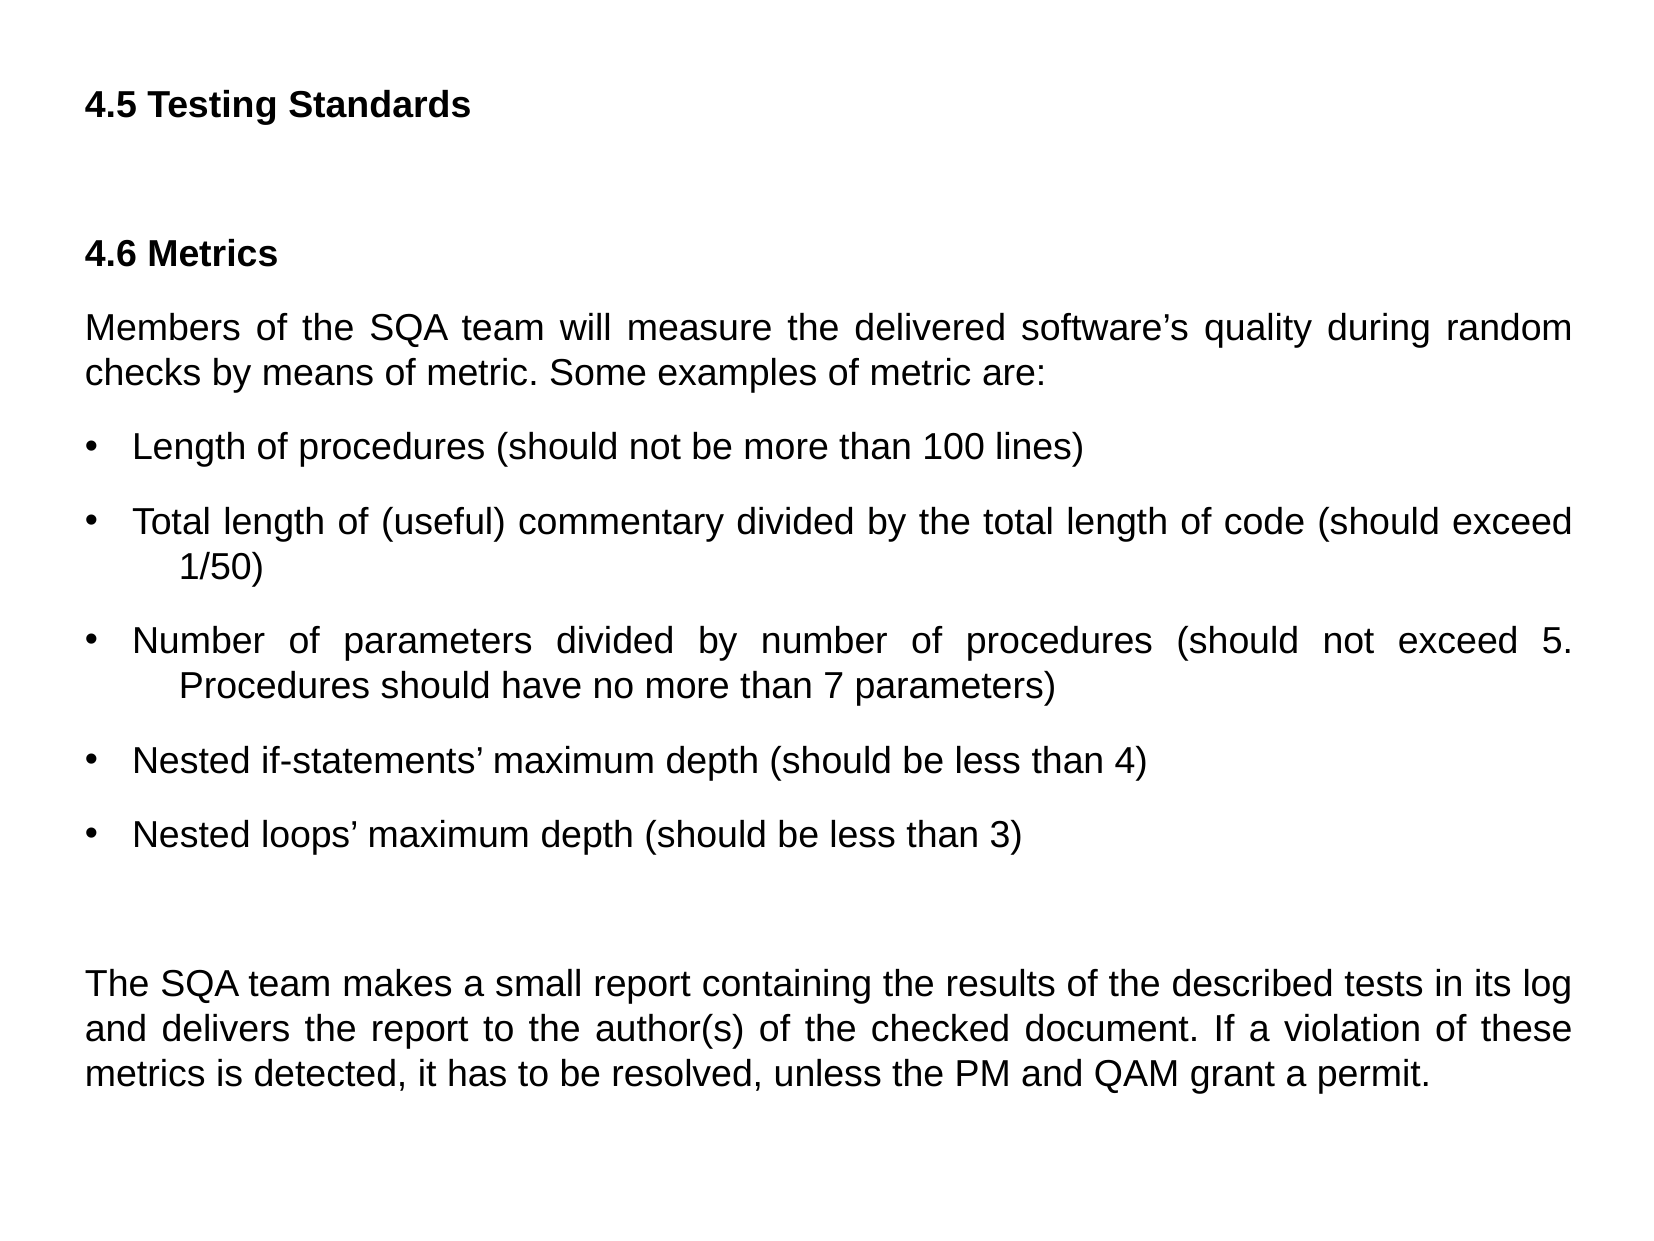

# 4.5 Testing Standards
4.6 Metrics
Members of the SQA team will measure the delivered software’s quality during random checks by means of metric. Some examples of metric are:
Length of procedures (should not be more than 100 lines)
Total length of (useful) commentary divided by the total length of code (should exceed 1/50)
Number of parameters divided by number of procedures (should not exceed 5. Procedures should have no more than 7 parameters)
Nested if-statements’ maximum depth (should be less than 4)
Nested loops’ maximum depth (should be less than 3)
The SQA team makes a small report containing the results of the described tests in its log and delivers the report to the author(s) of the checked document. If a violation of these metrics is detected, it has to be resolved, unless the PM and QAM grant a permit.